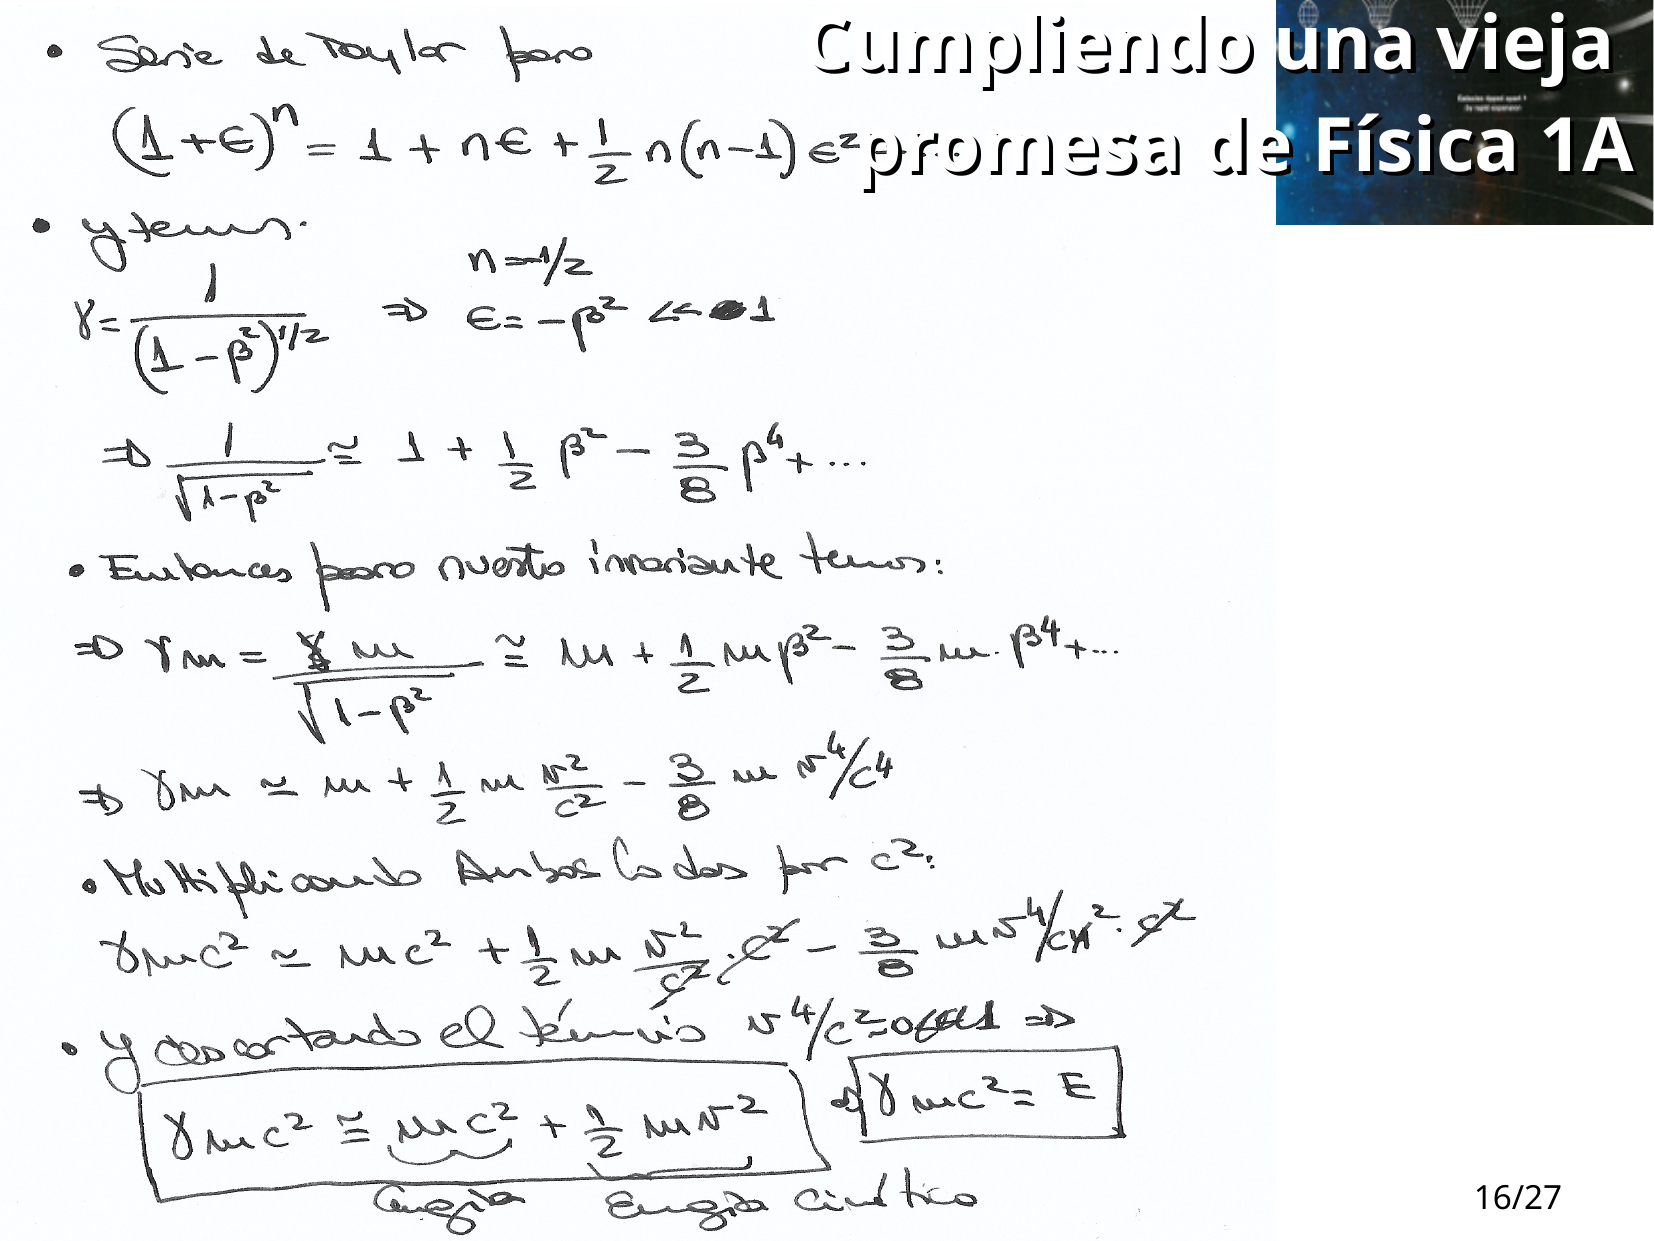

# Cumpliendo una vieja promesa de Física 1A
Sep 12, 2017
H. Asorey - IPAC 2017 - 05
16